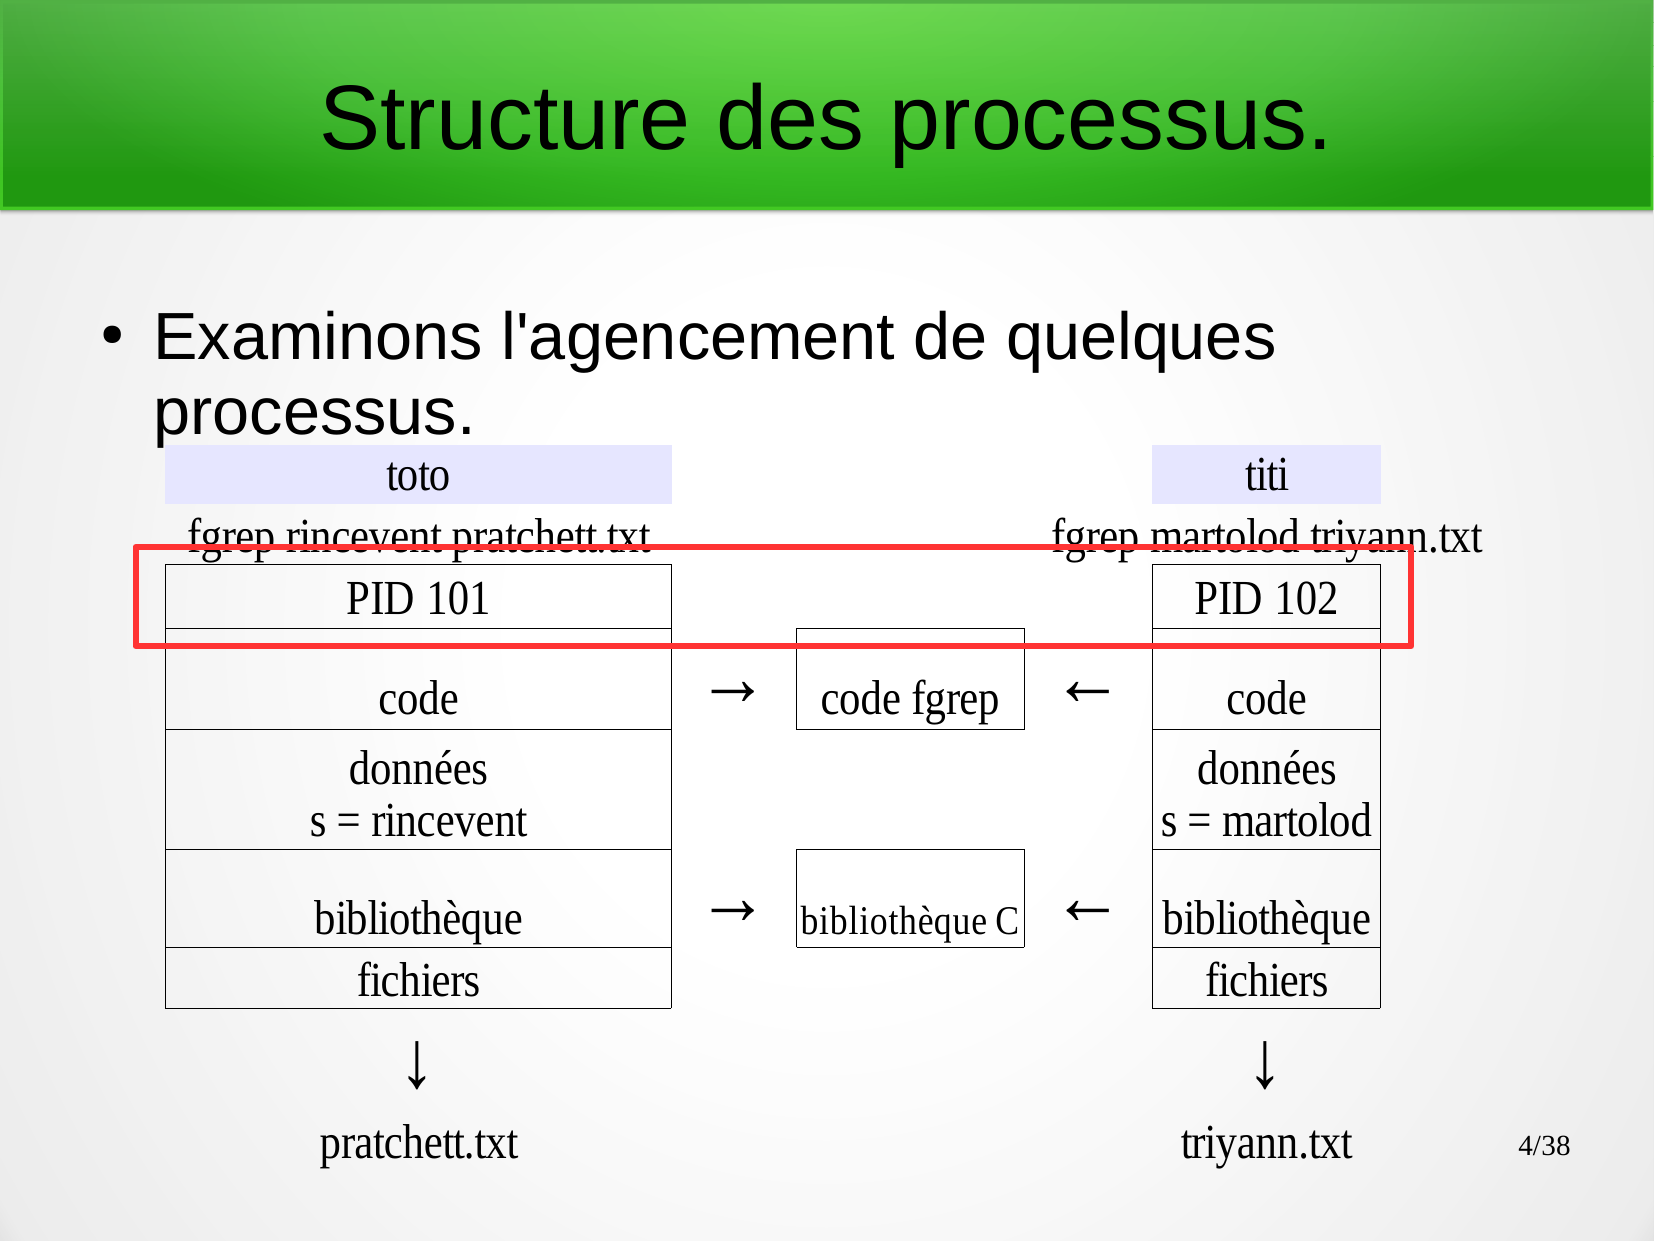

# Structure des processus.
Examinons l'agencement de quelques processus.
4